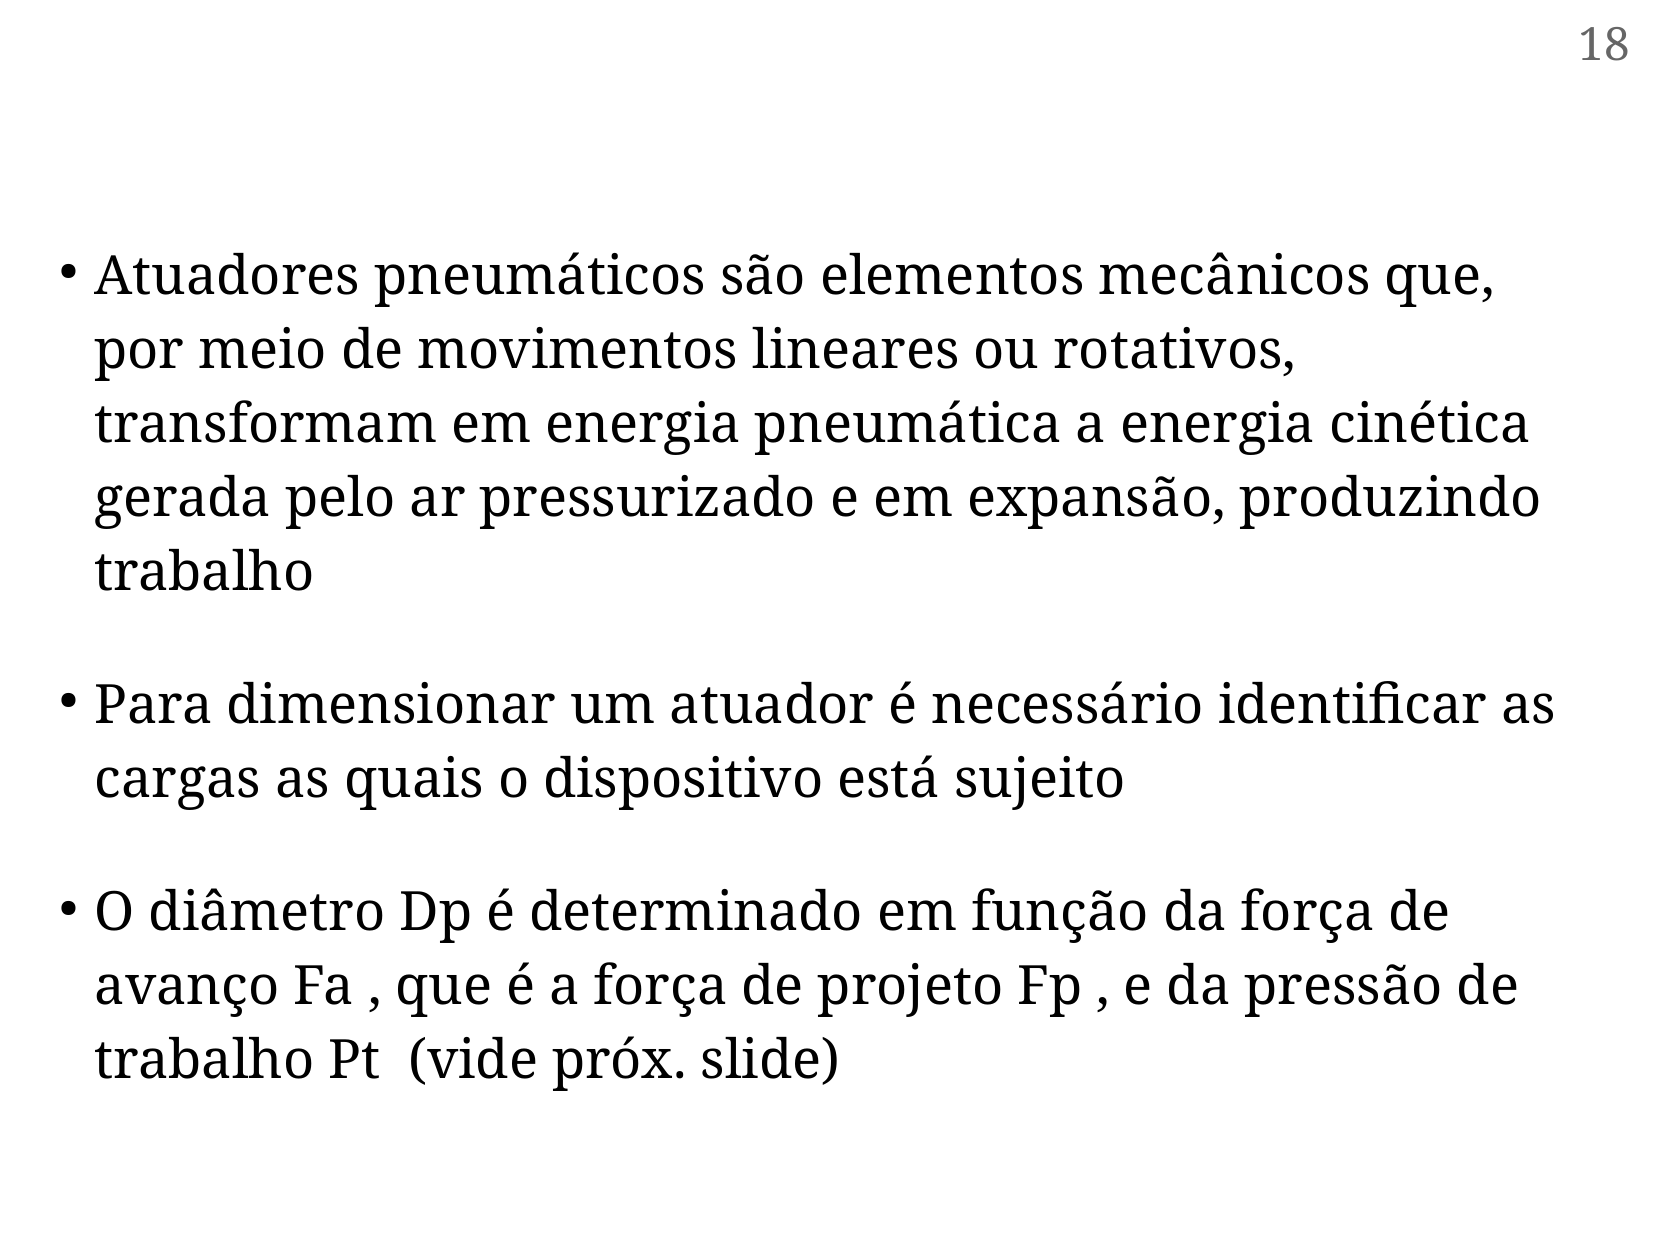

18
#
Atuadores pneumáticos são elementos mecânicos que, por meio de movimentos lineares ou rotativos, transformam em energia pneumática a energia cinética gerada pelo ar pressurizado e em expansão, produzindo trabalho
Para dimensionar um atuador é necessário identificar as cargas as quais o dispositivo está sujeito
O diâmetro Dp é determinado em função da força de avanço Fa , que é a força de projeto Fp , e da pressão de trabalho Pt (vide próx. slide)